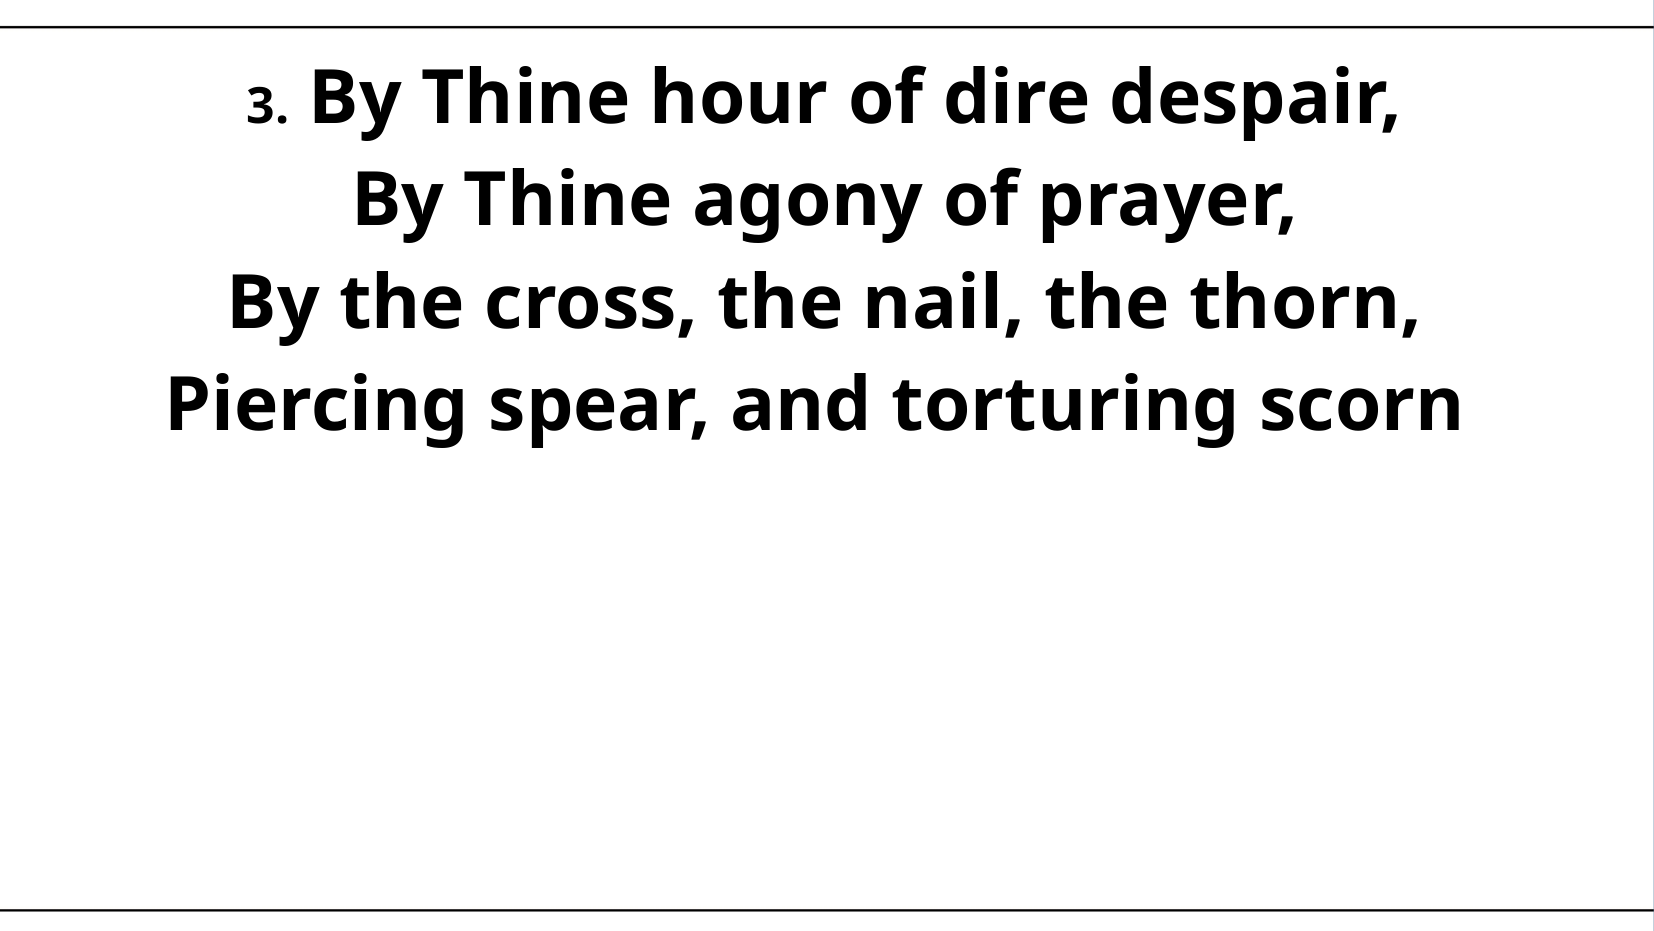

3. By Thine hour of dire despair,
By Thine agony of prayer,
By the cross, the nail, the thorn,
Piercing spear, and torturing scorn